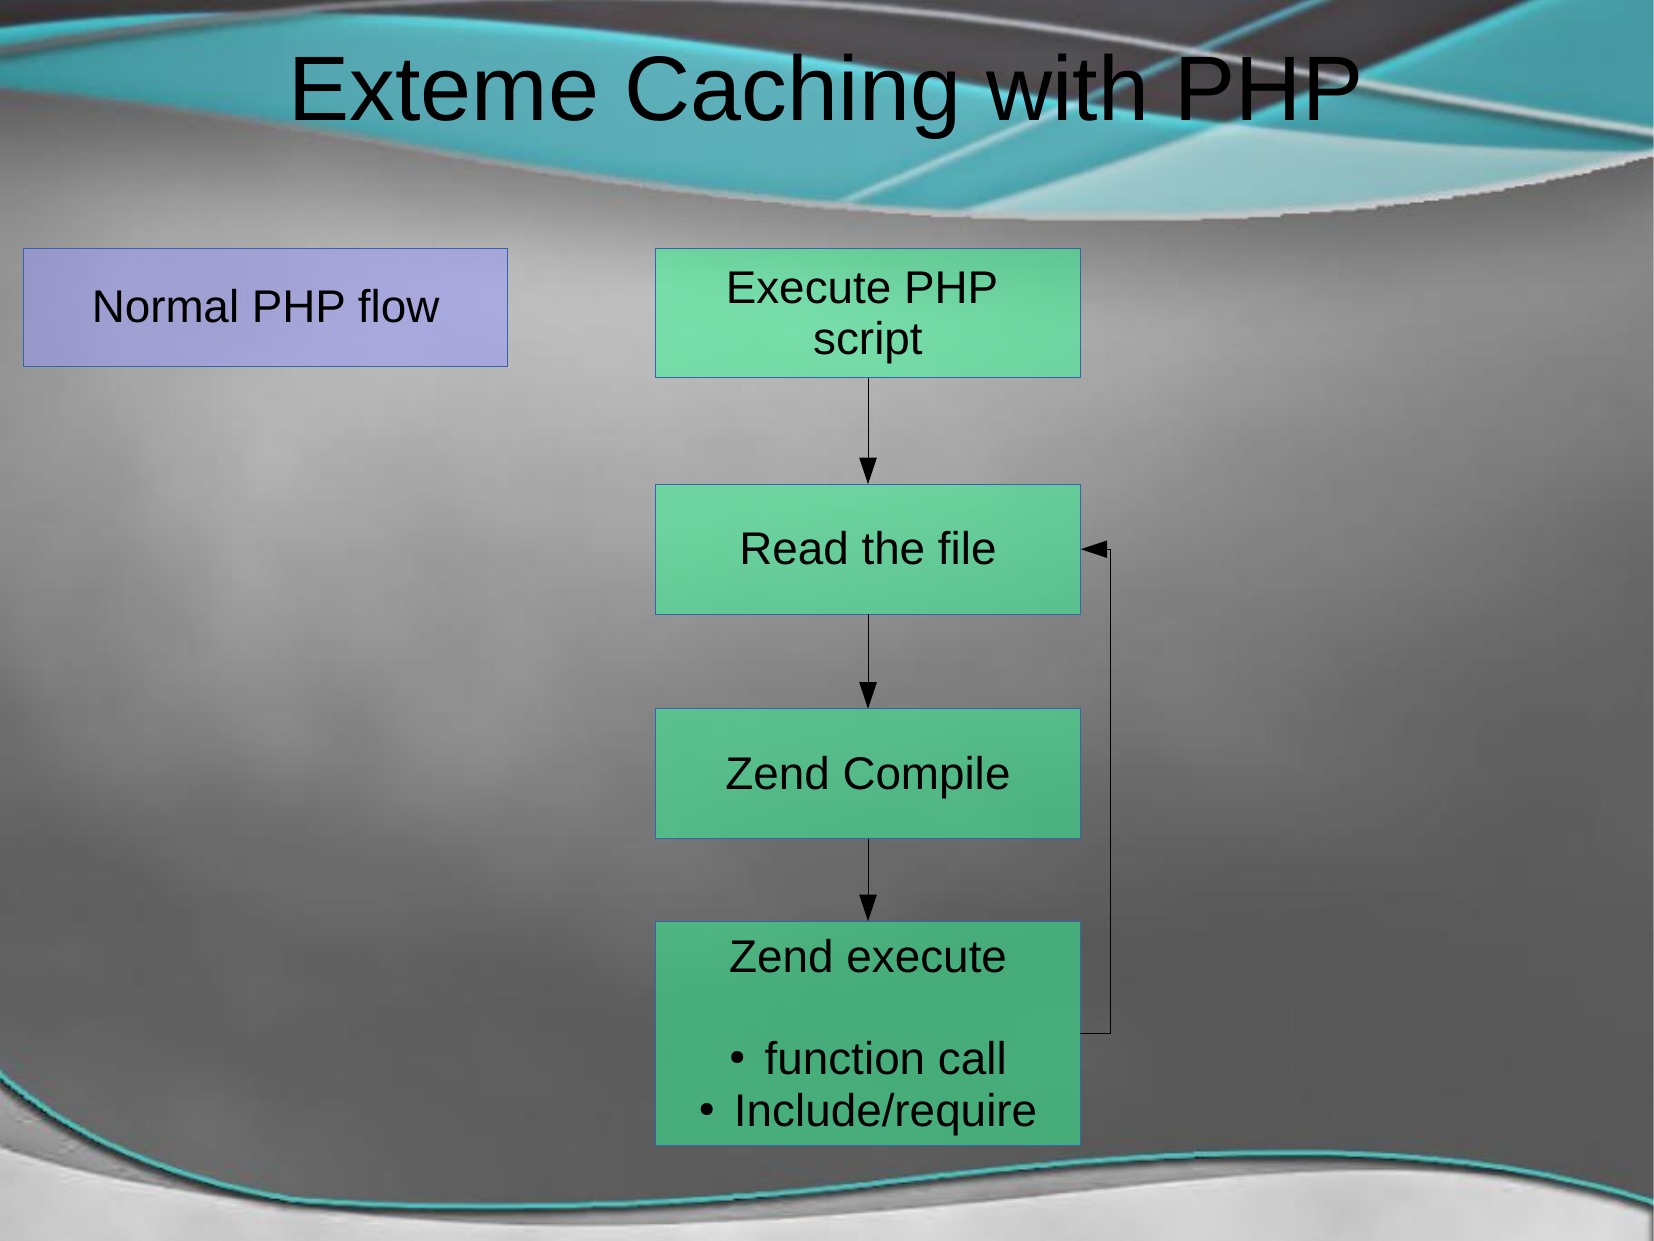

# Exteme Caching with PHP
Normal PHP flow
Execute PHP
script
Read the file
Zend Compile
Zend execute
function call
Include/require